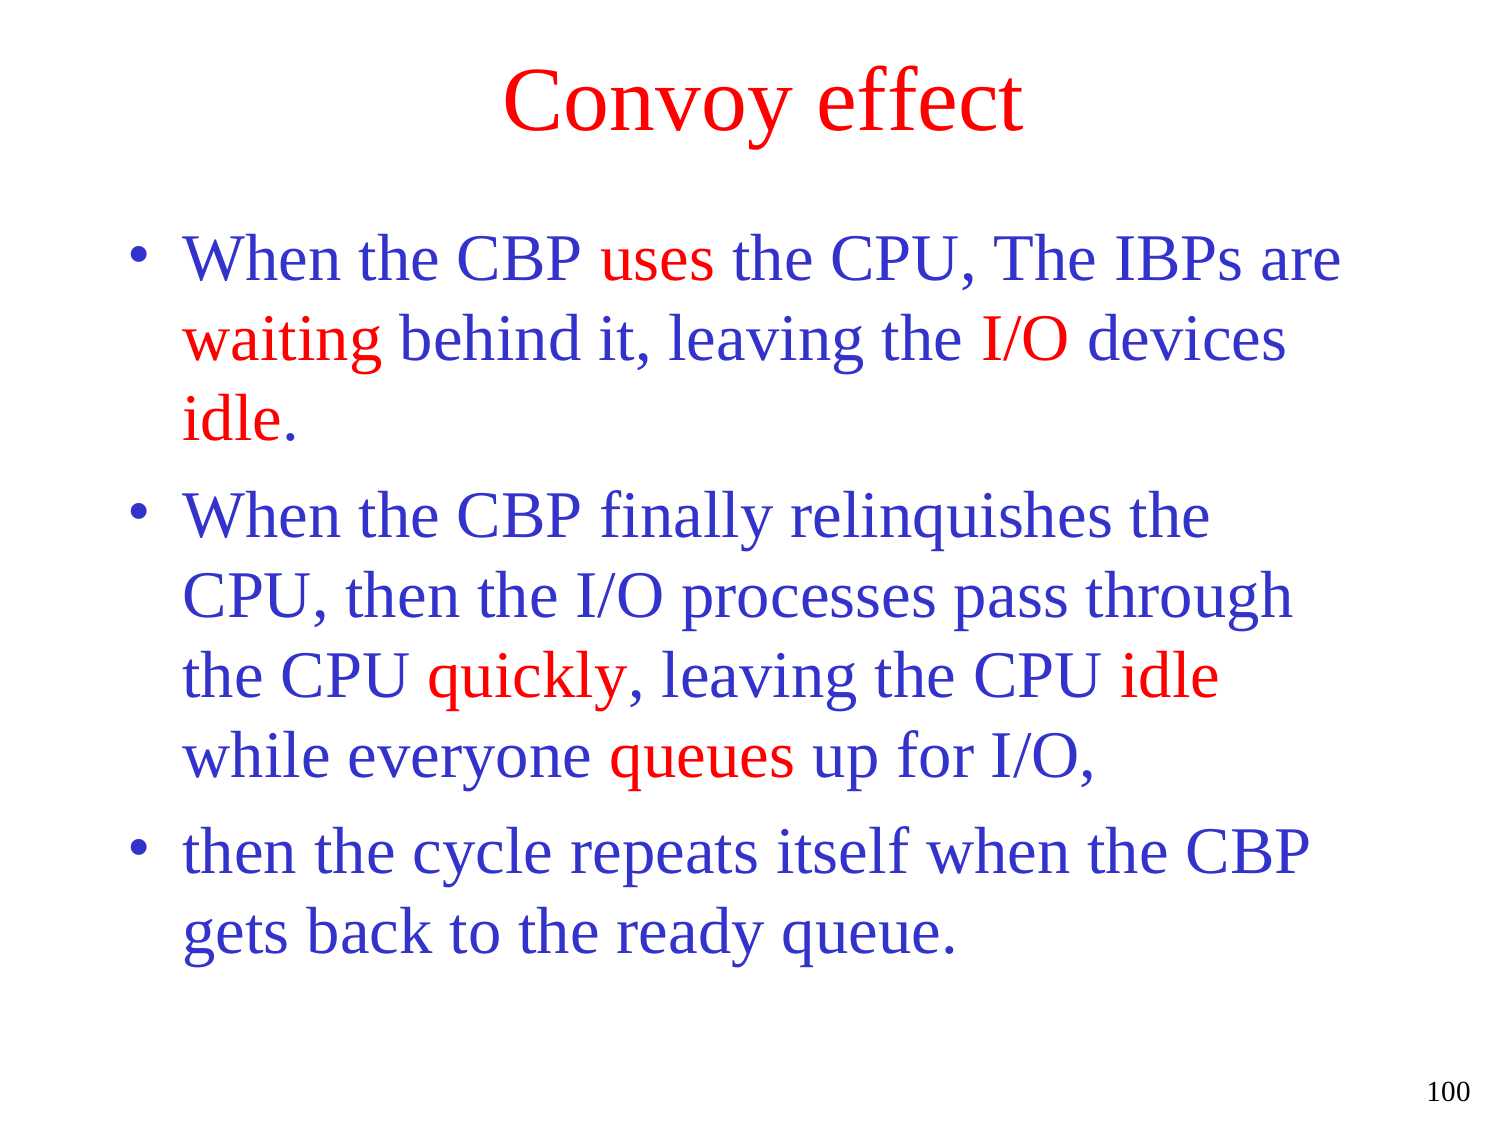

Convoy effect
When the CBP uses the CPU, The IBPs are waiting behind it, leaving the I/O devices idle.
When the CBP finally relinquishes the CPU, then the I/O processes pass through the CPU quickly, leaving the CPU idle while everyone queues up for I/O,
then the cycle repeats itself when the CBP gets back to the ready queue.